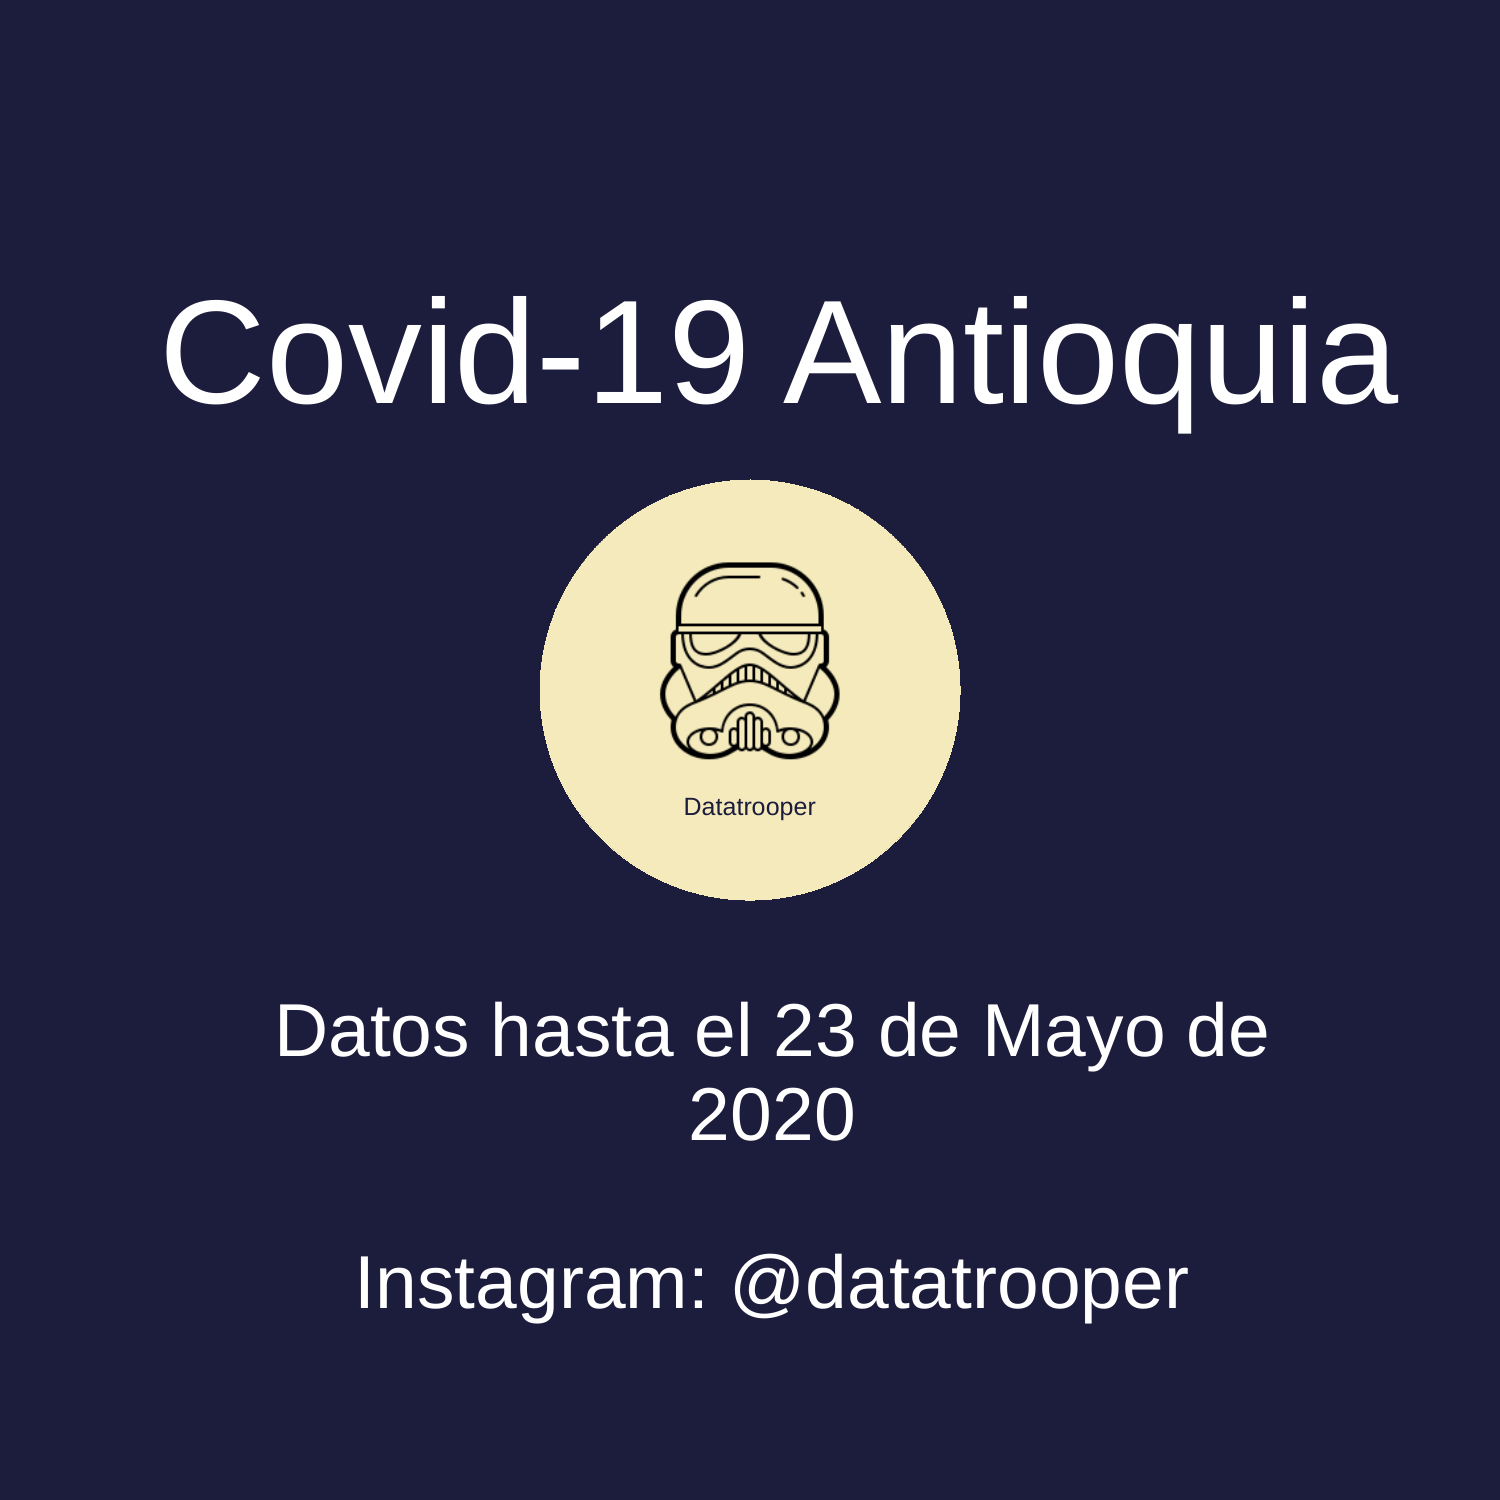

# Covid-19 Antioquia
Datatrooper
Datos hasta el 23 de Mayo de 2020
Instagram: @datatrooper